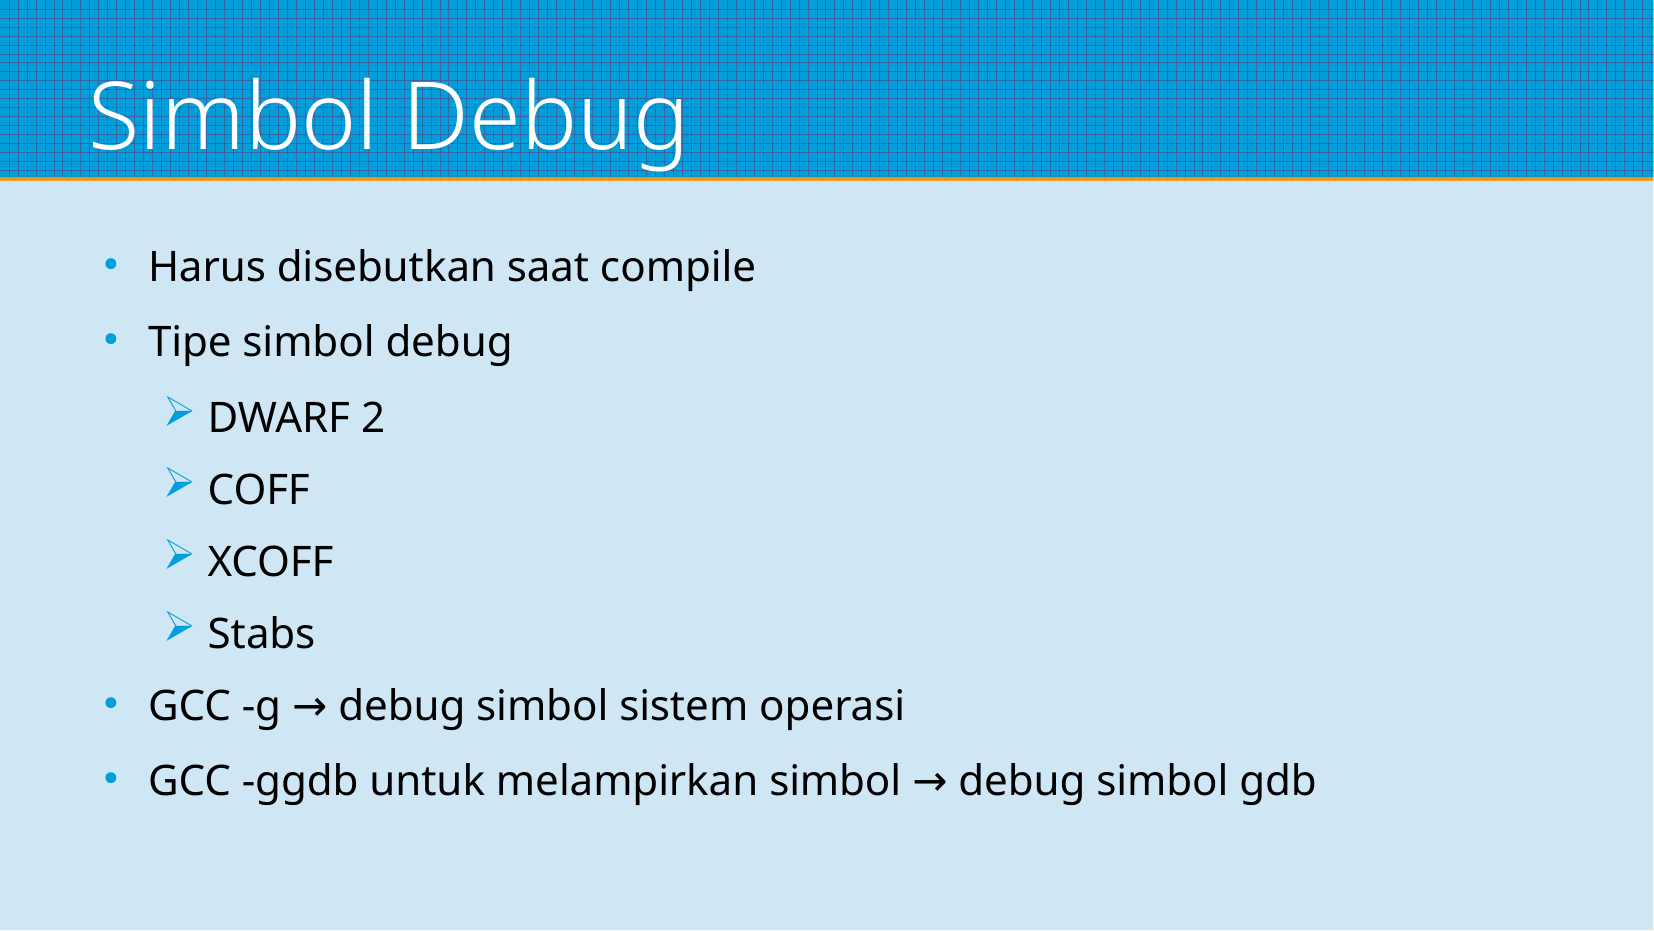

# Simbol Debug
Harus disebutkan saat compile
Tipe simbol debug
DWARF 2
COFF
XCOFF
Stabs
GCC -g → debug simbol sistem operasi
GCC -ggdb untuk melampirkan simbol → debug simbol gdb